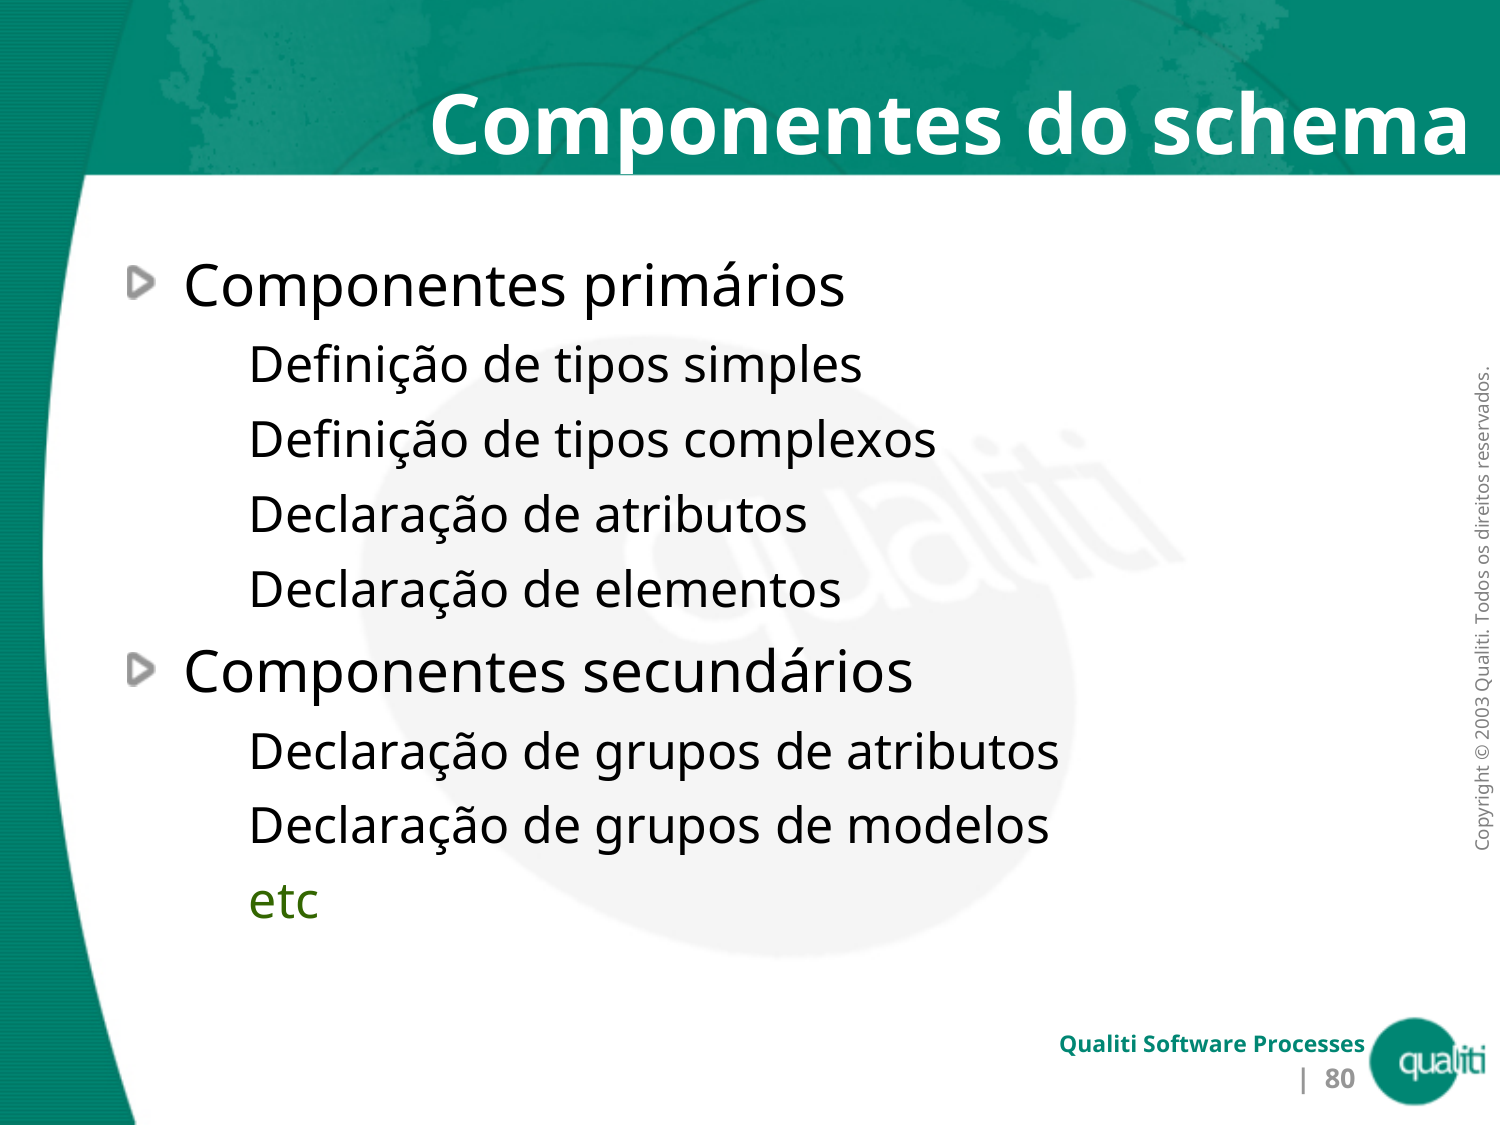

# Componentes do schema
Componentes primários
Definição de tipos simples
Definição de tipos complexos
Declaração de atributos
Declaração de elementos
Componentes secundários
Declaração de grupos de atributos
Declaração de grupos de modelos
etc